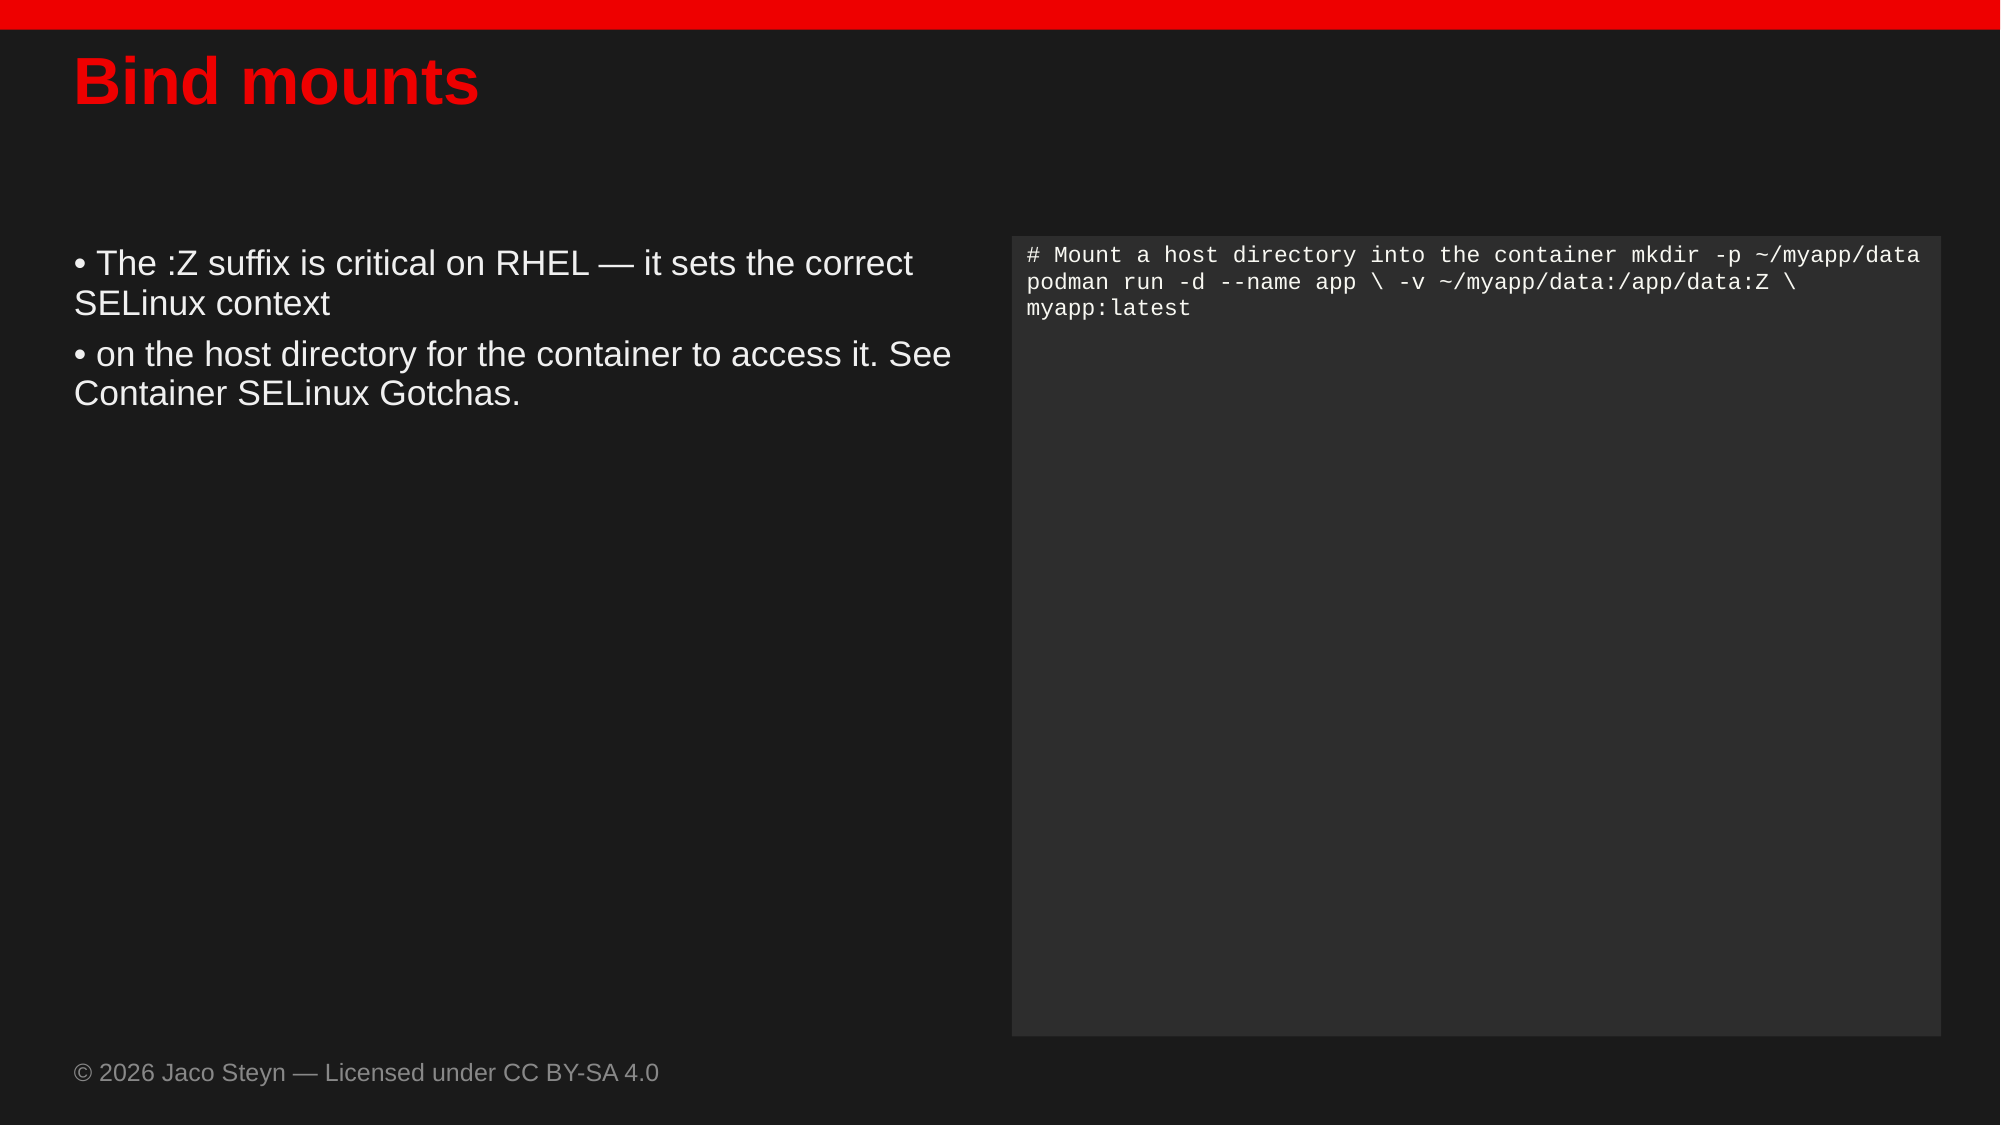

Bind mounts
• The :Z suffix is critical on RHEL — it sets the correct SELinux context
• on the host directory for the container to access it. See Container SELinux Gotchas.
# Mount a host directory into the container mkdir -p ~/myapp/data podman run -d --name app \ -v ~/myapp/data:/app/data:Z \ myapp:latest
© 2026 Jaco Steyn — Licensed under CC BY-SA 4.0